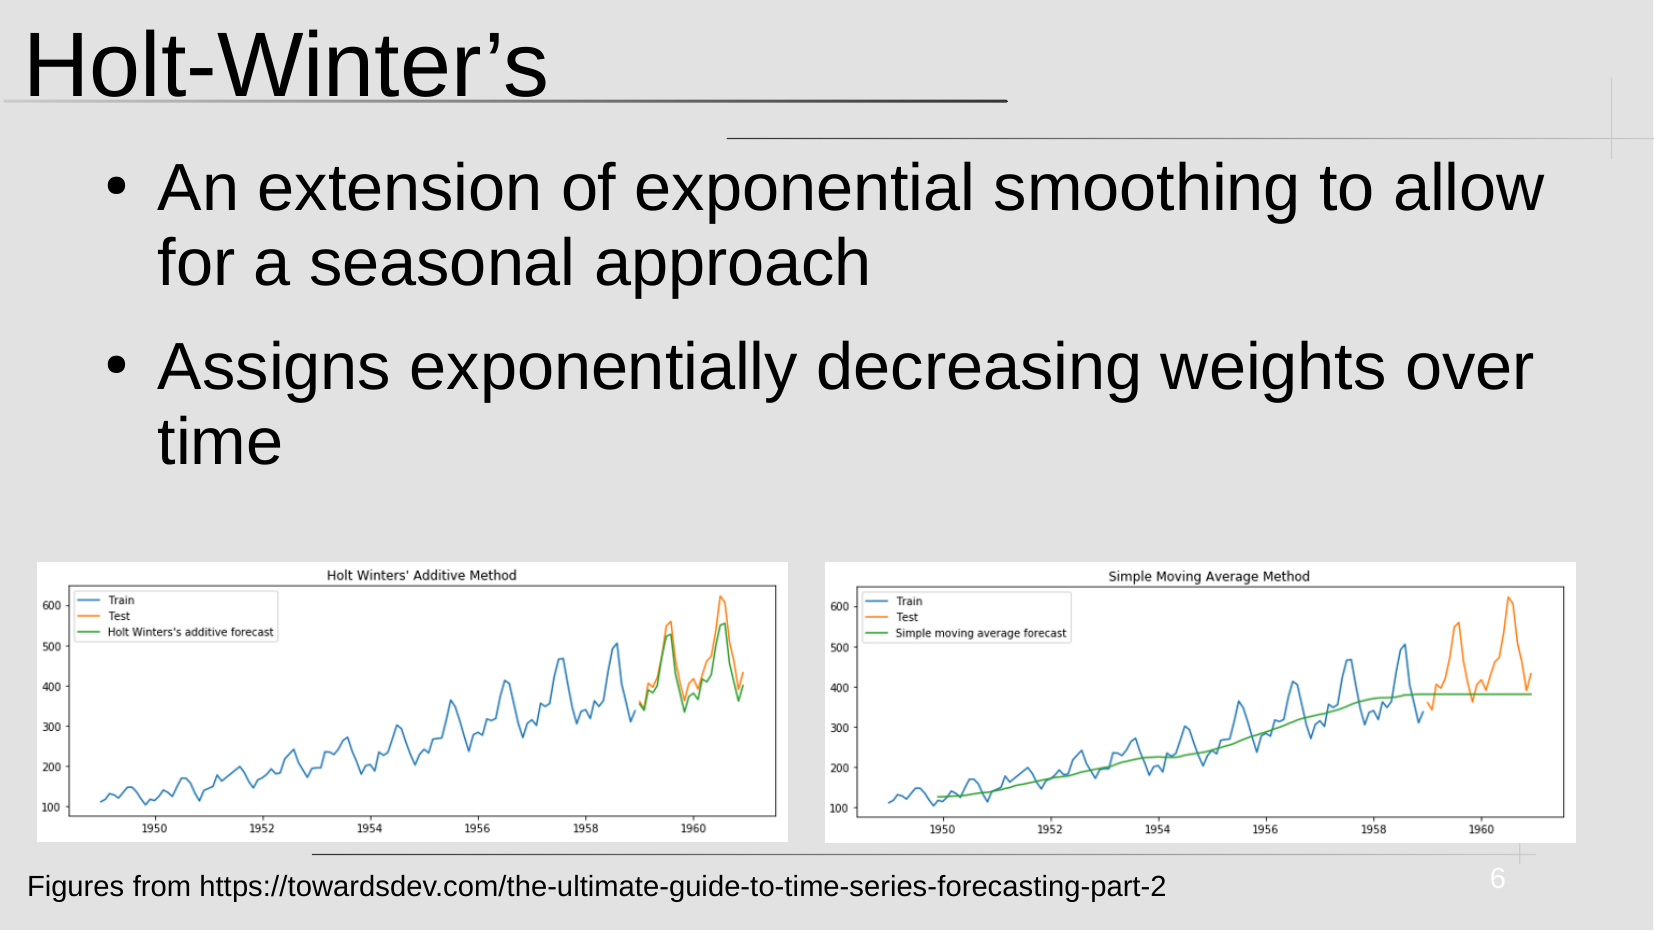

# Holt-Winter’s
An extension of exponential smoothing to allow for a seasonal approach
Assigns exponentially decreasing weights over time
6
Figures from https://towardsdev.com/the-ultimate-guide-to-time-series-forecasting-part-2